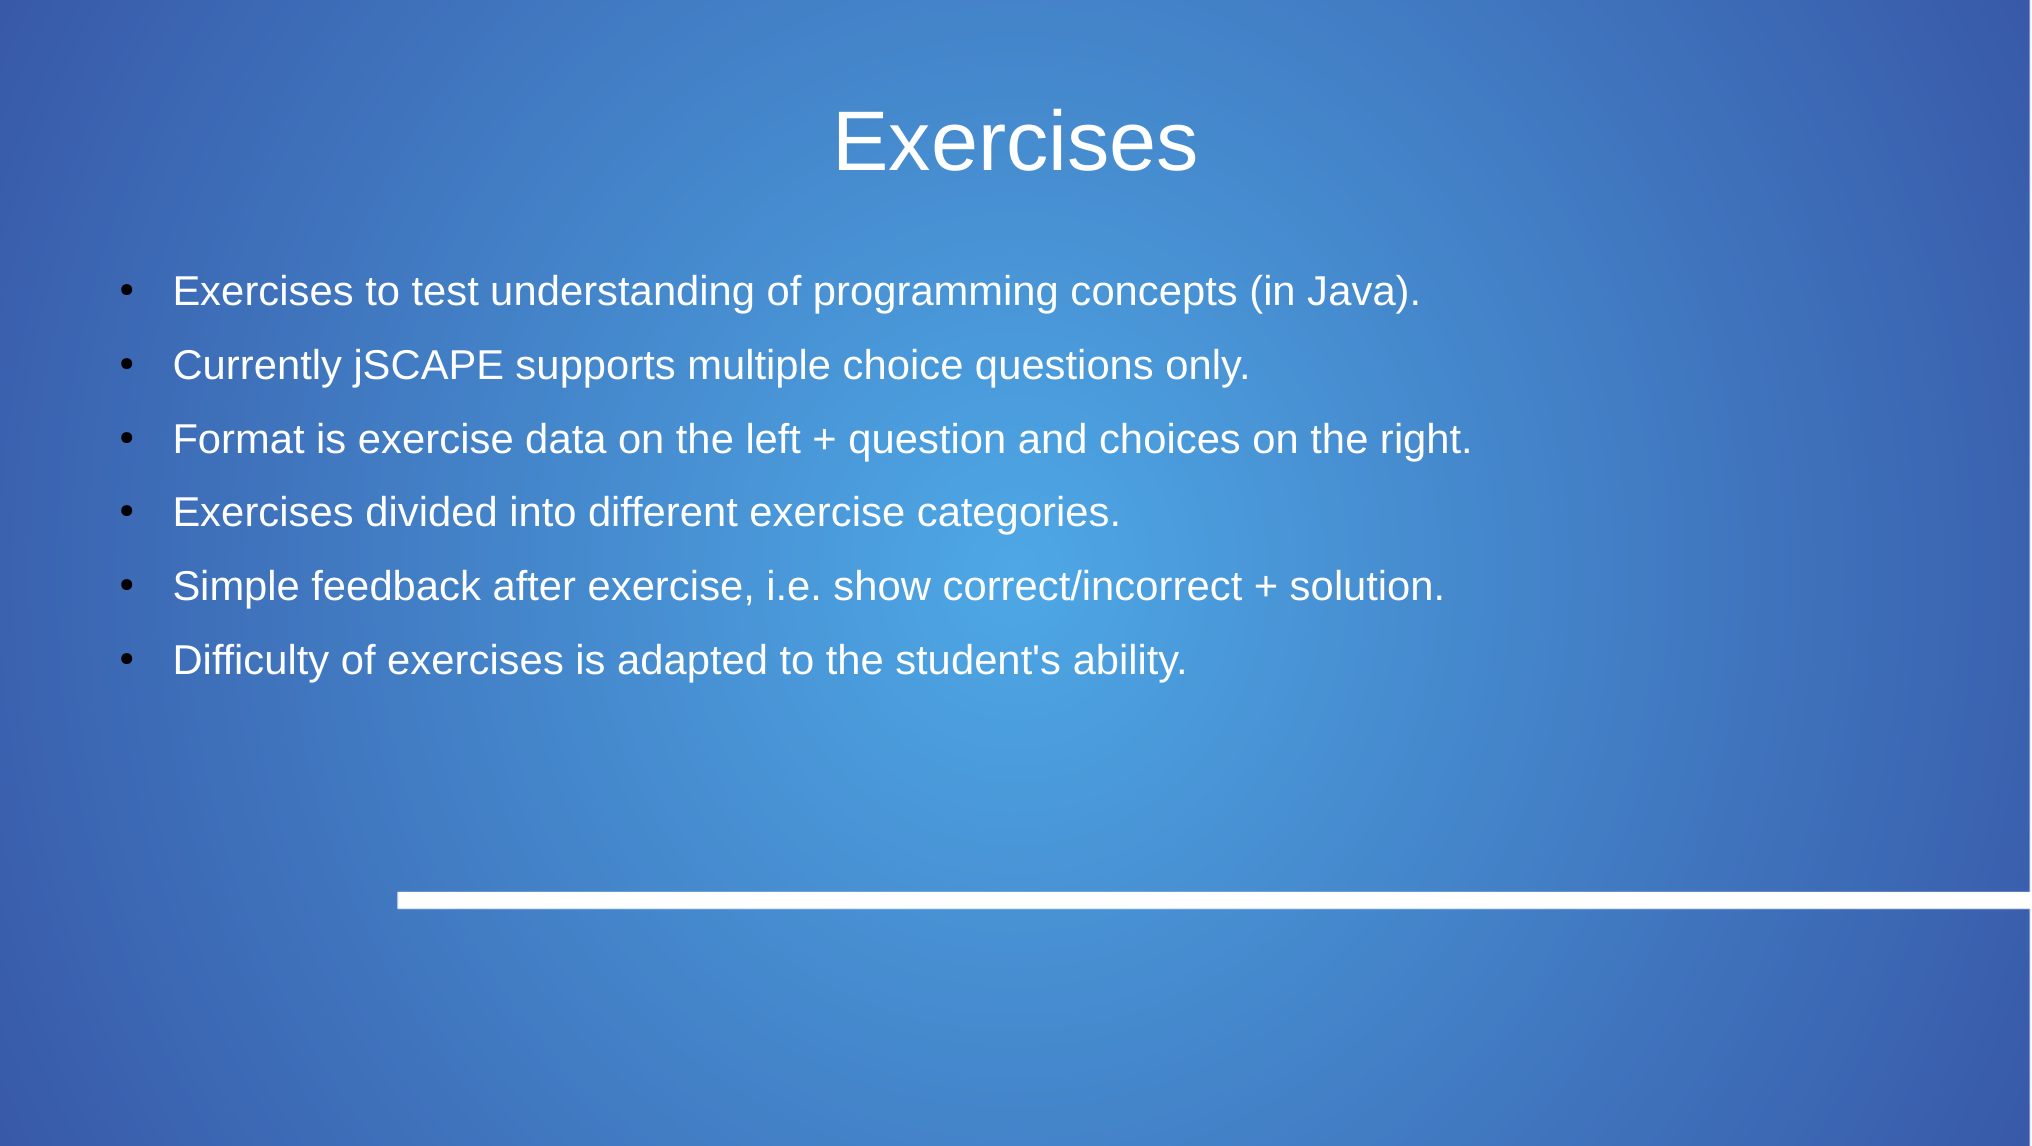

# Exercises
Exercises to test understanding of programming concepts (in Java).
Currently jSCAPE supports multiple choice questions only.
Format is exercise data on the left + question and choices on the right.
Exercises divided into different exercise categories.
Simple feedback after exercise, i.e. show correct/incorrect + solution.
Difficulty of exercises is adapted to the student's ability.